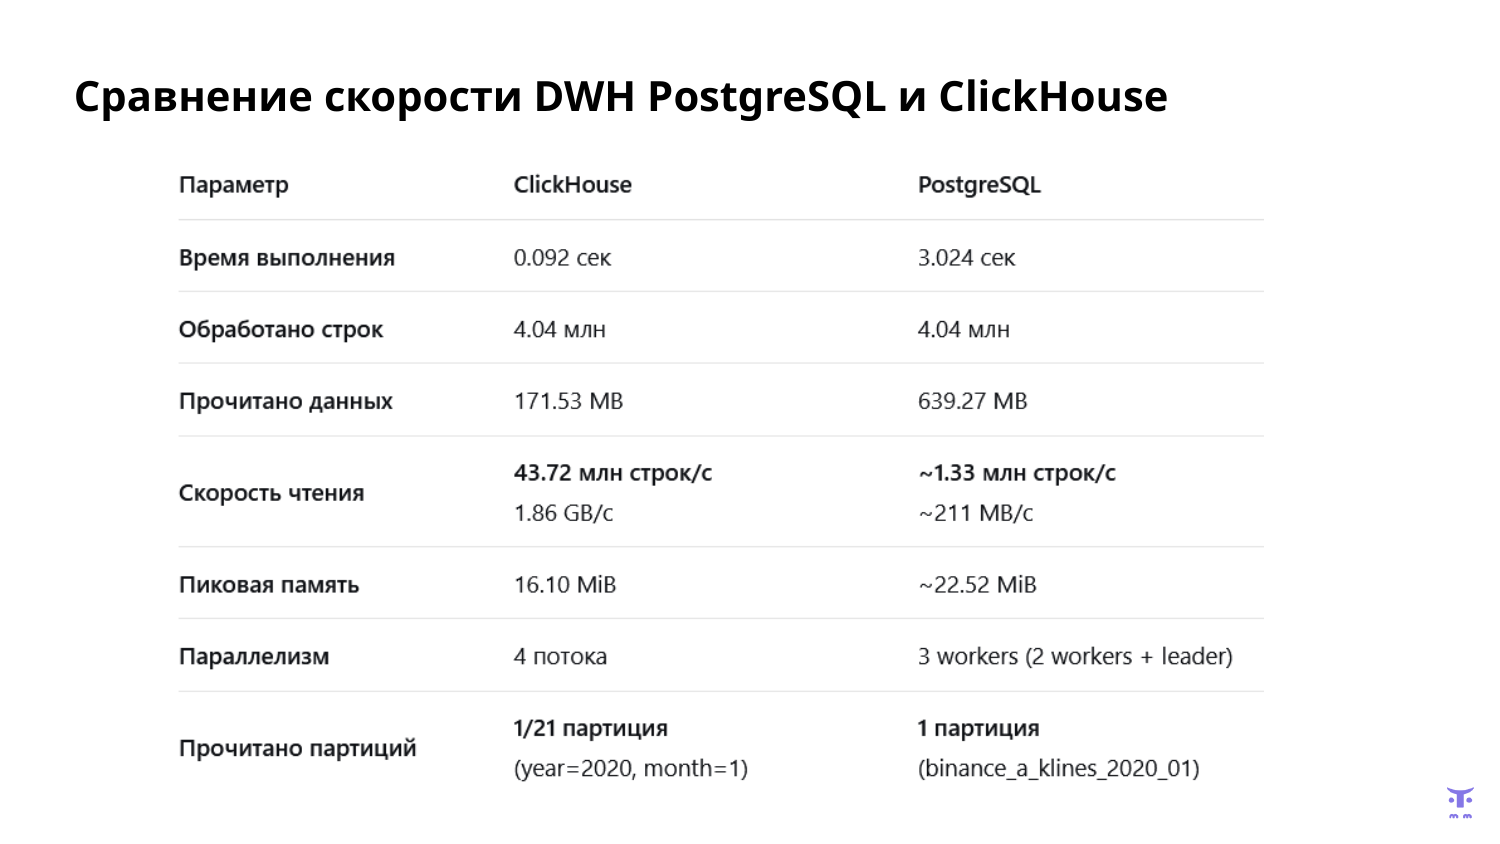

# Сравнение скорости DWH PostgreSQL и ClickHouse